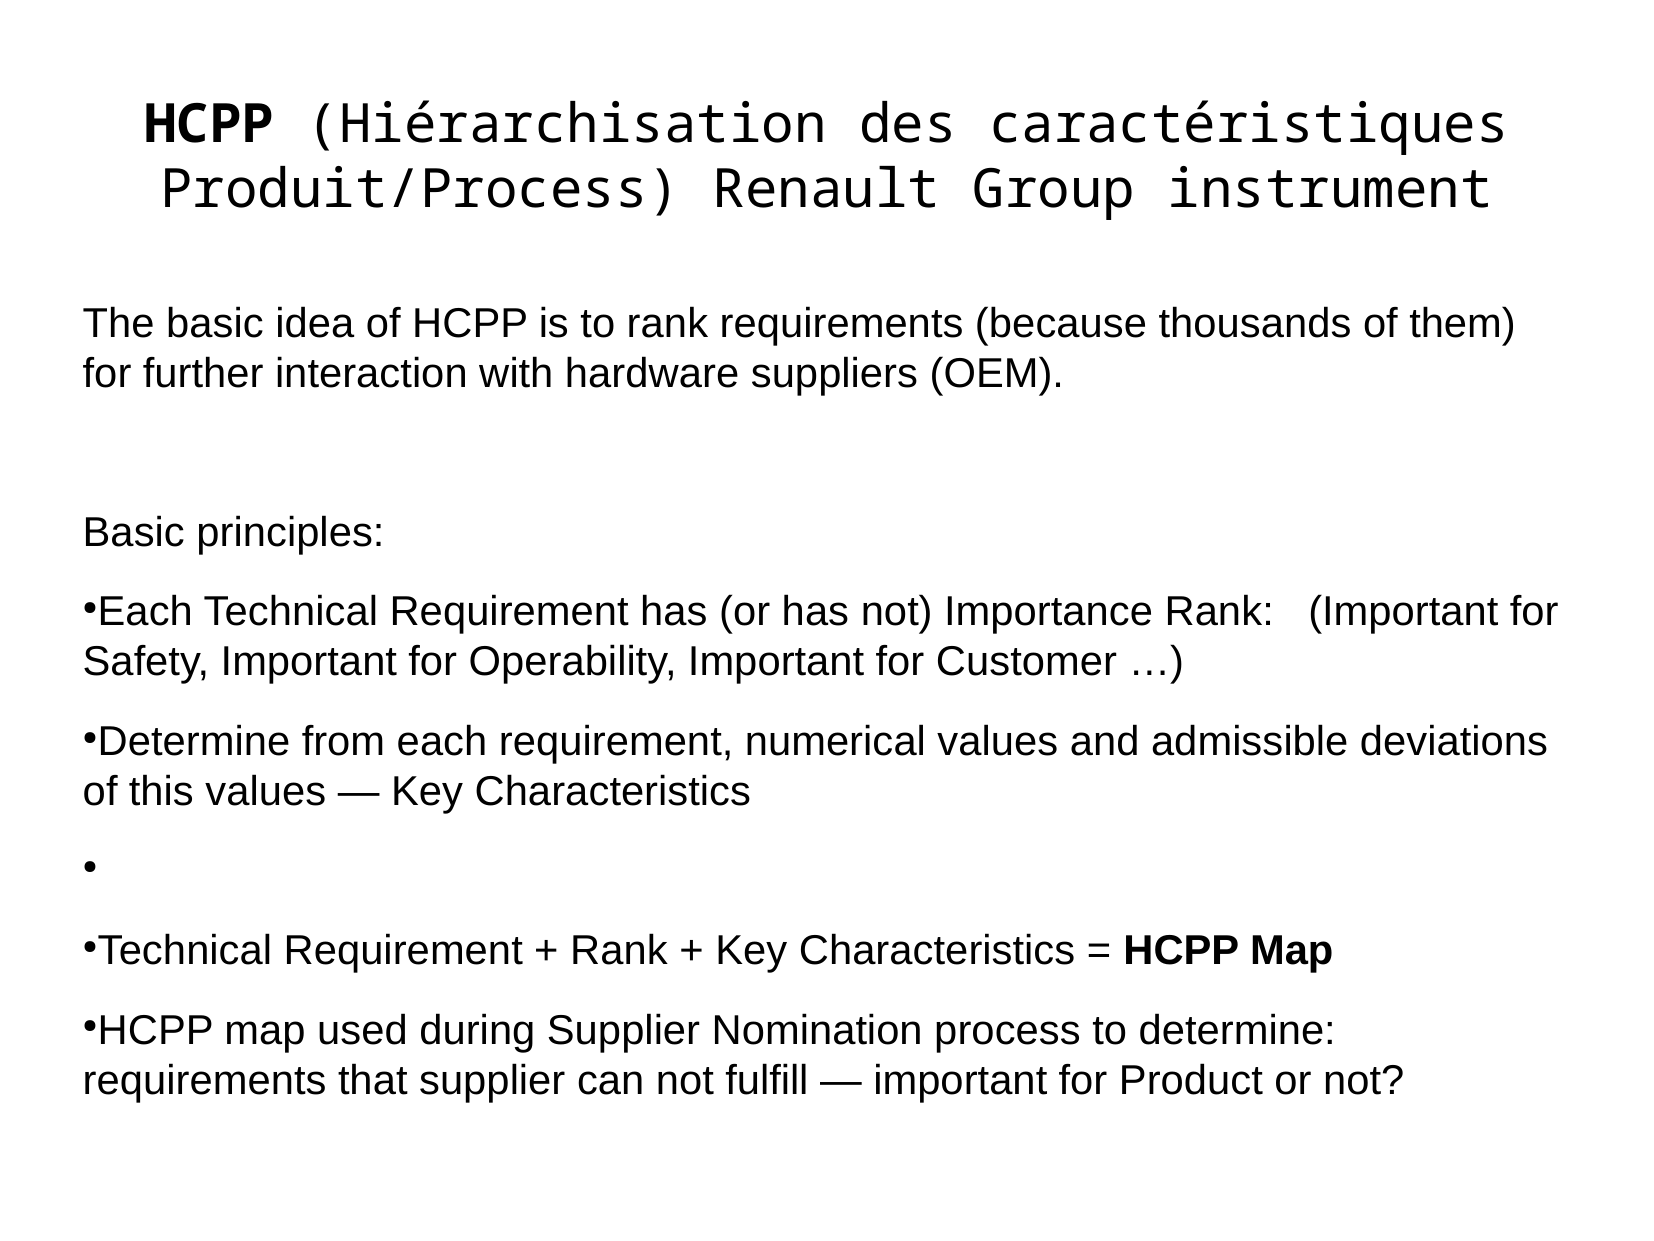

# HCPP (Hiérarchisation des caractéristiques Produit/Process) Renault Group instrument
The basic idea of HCPP is to rank requirements (because thousands of them) for further interaction with hardware suppliers (OEM).
Basic principles:
Each Technical Requirement has (or has not) Importance Rank: (Important for Safety, Important for Operability, Important for Customer …)
Determine from each requirement, numerical values and admissible deviations of this values — Key Characteristics
Technical Requirement + Rank + Key Characteristics = HCPP Map
HCPP map used during Supplier Nomination process to determine: requirements that supplier can not fulfill — important for Product or not?